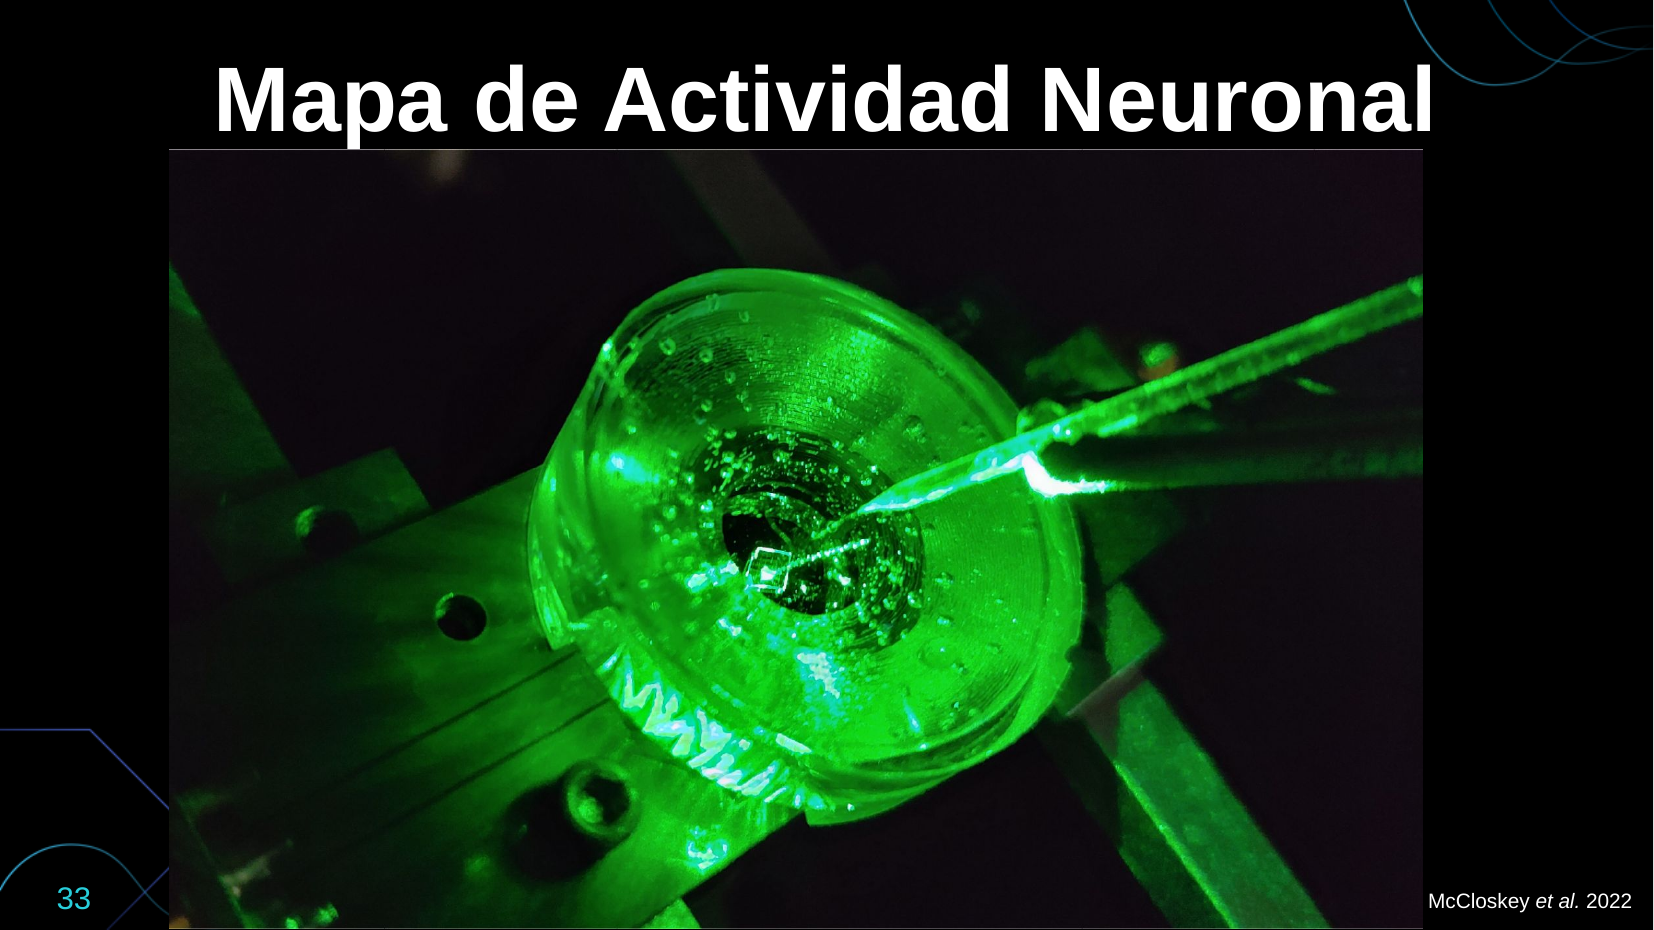

Mapa de Actividad Neuronal
McCloskey et al. 2022